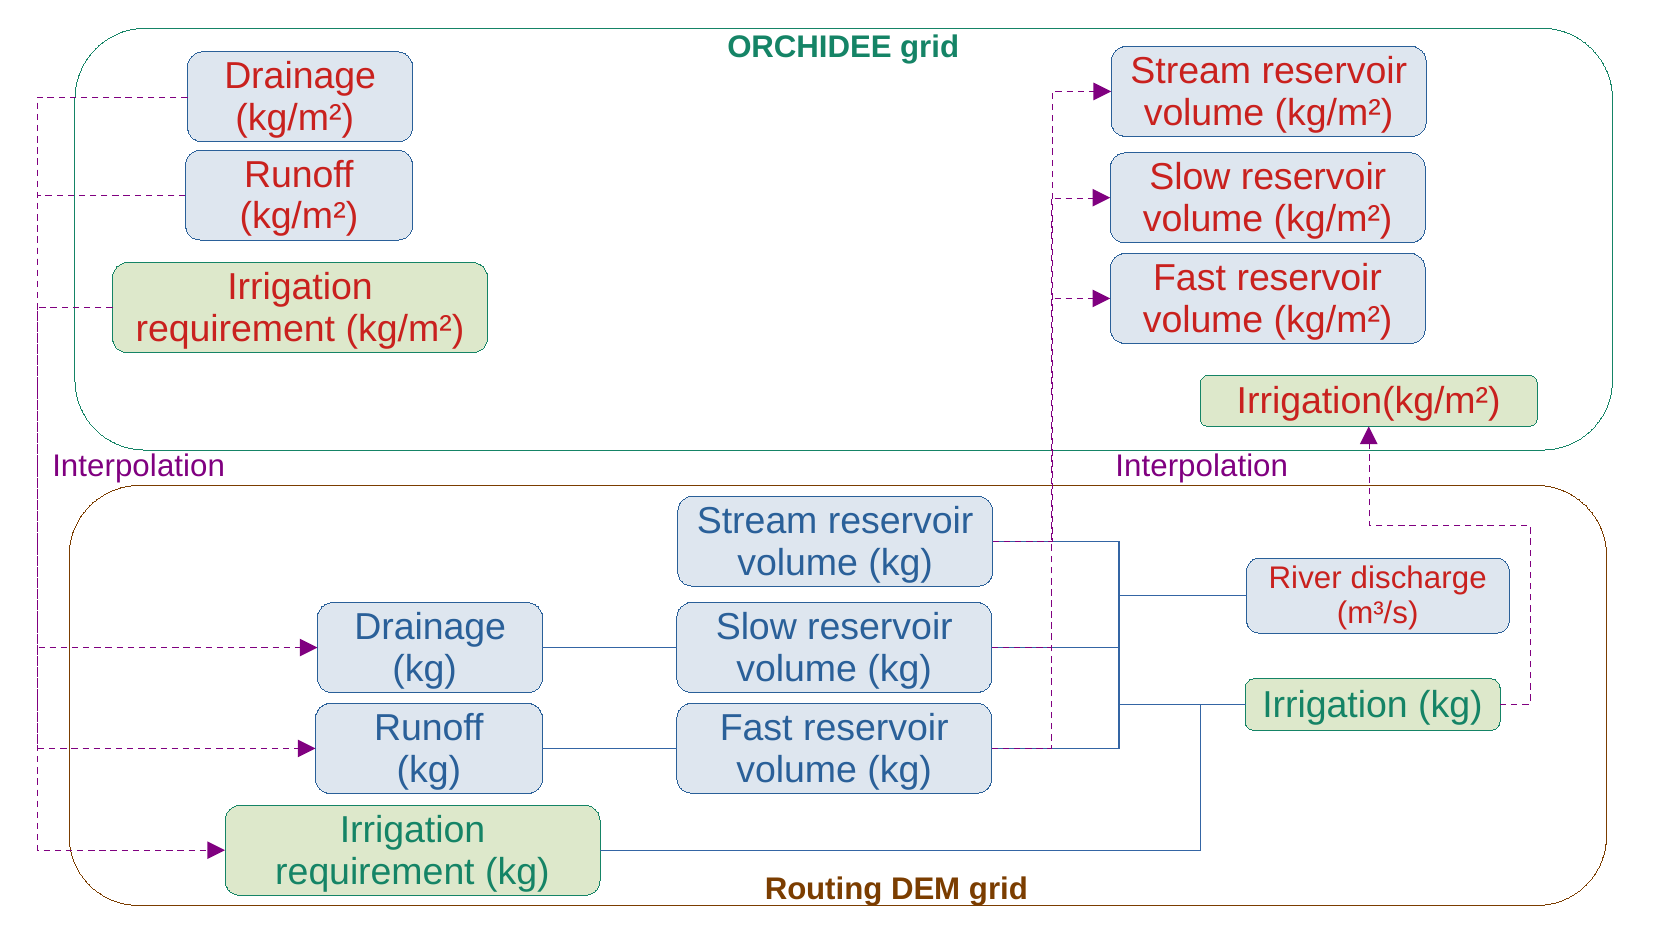

ORCHIDEE grid
Stream reservoir volume (kg/m²)
Drainage
(kg/m²)
Runoff
(kg/m²)
Slow reservoir volume (kg/m²)
Fast reservoir volume (kg/m²)
Irrigation requirement (kg/m²)
Irrigation(kg/m²)
Interpolation
Interpolation
Stream reservoir volume (kg)
River discharge (m³/s)
Slow reservoir volume (kg)
Drainage
(kg)
Irrigation (kg)
Fast reservoir volume (kg)
Runoff
(kg)
Irrigation requirement (kg)
Routing DEM grid